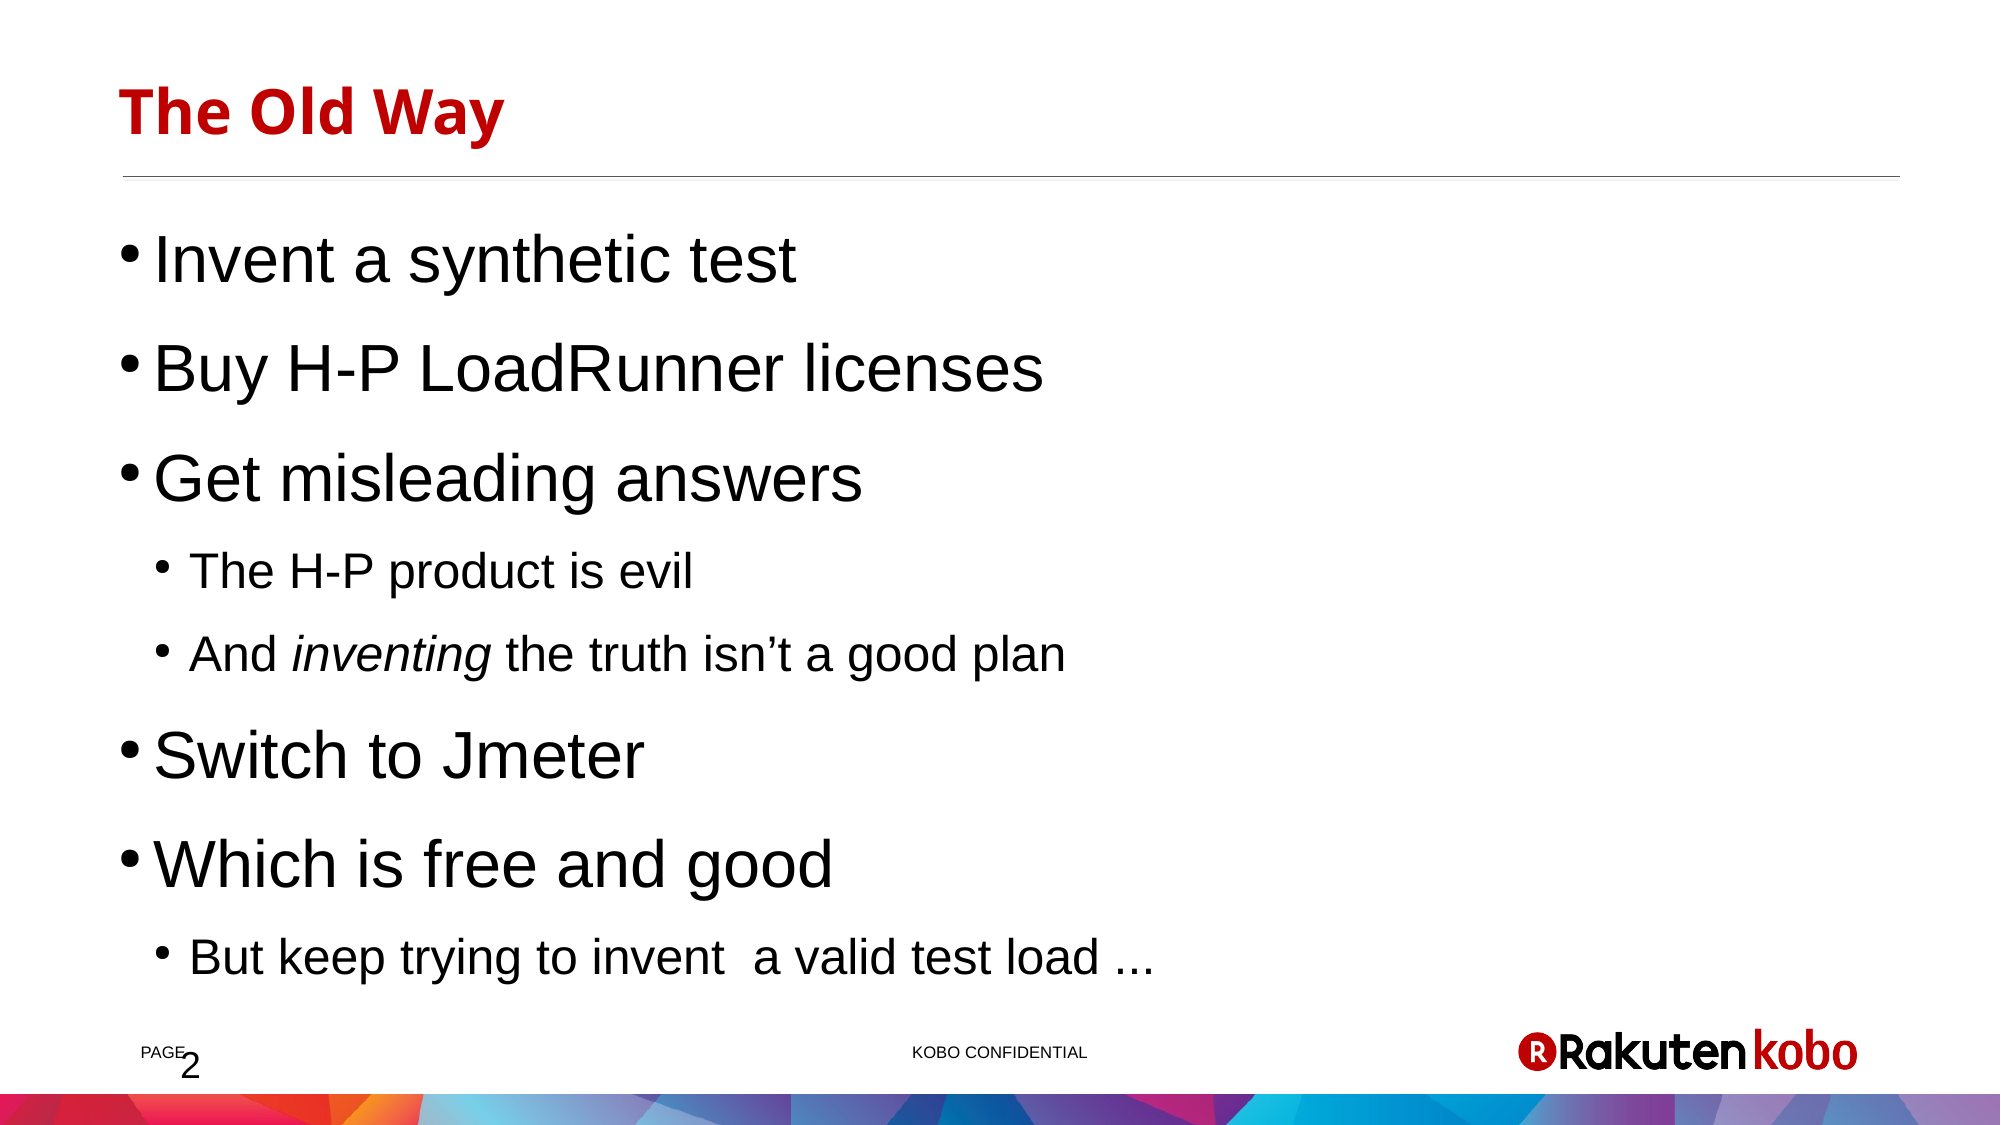

# The Old Way
Invent a synthetic test
Buy H-P LoadRunner licenses
Get misleading answers
The H-P product is evil
And inventing the truth isn’t a good plan
Switch to Jmeter
Which is free and good
But keep trying to invent a valid test load ...